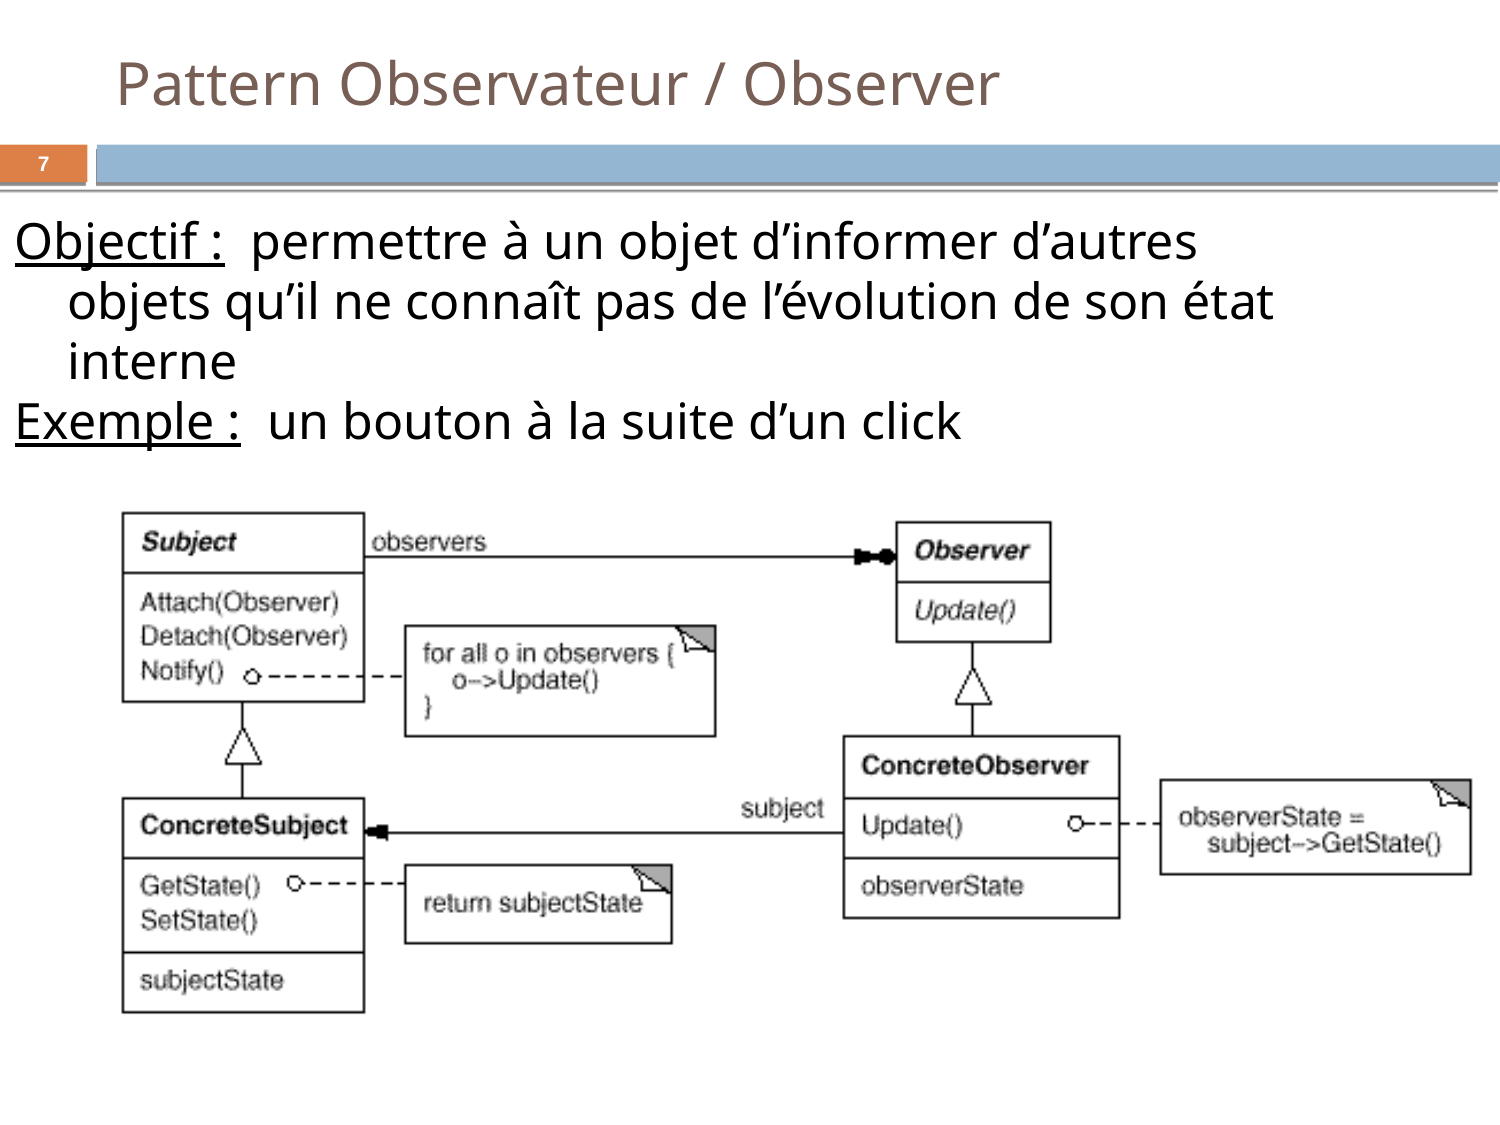

# Pattern Observateur / Observer
Objectif : permettre à un objet d’informer d’autres objets qu’il ne connaît pas de l’évolution de son état interne
Exemple : un bouton à la suite d’un click